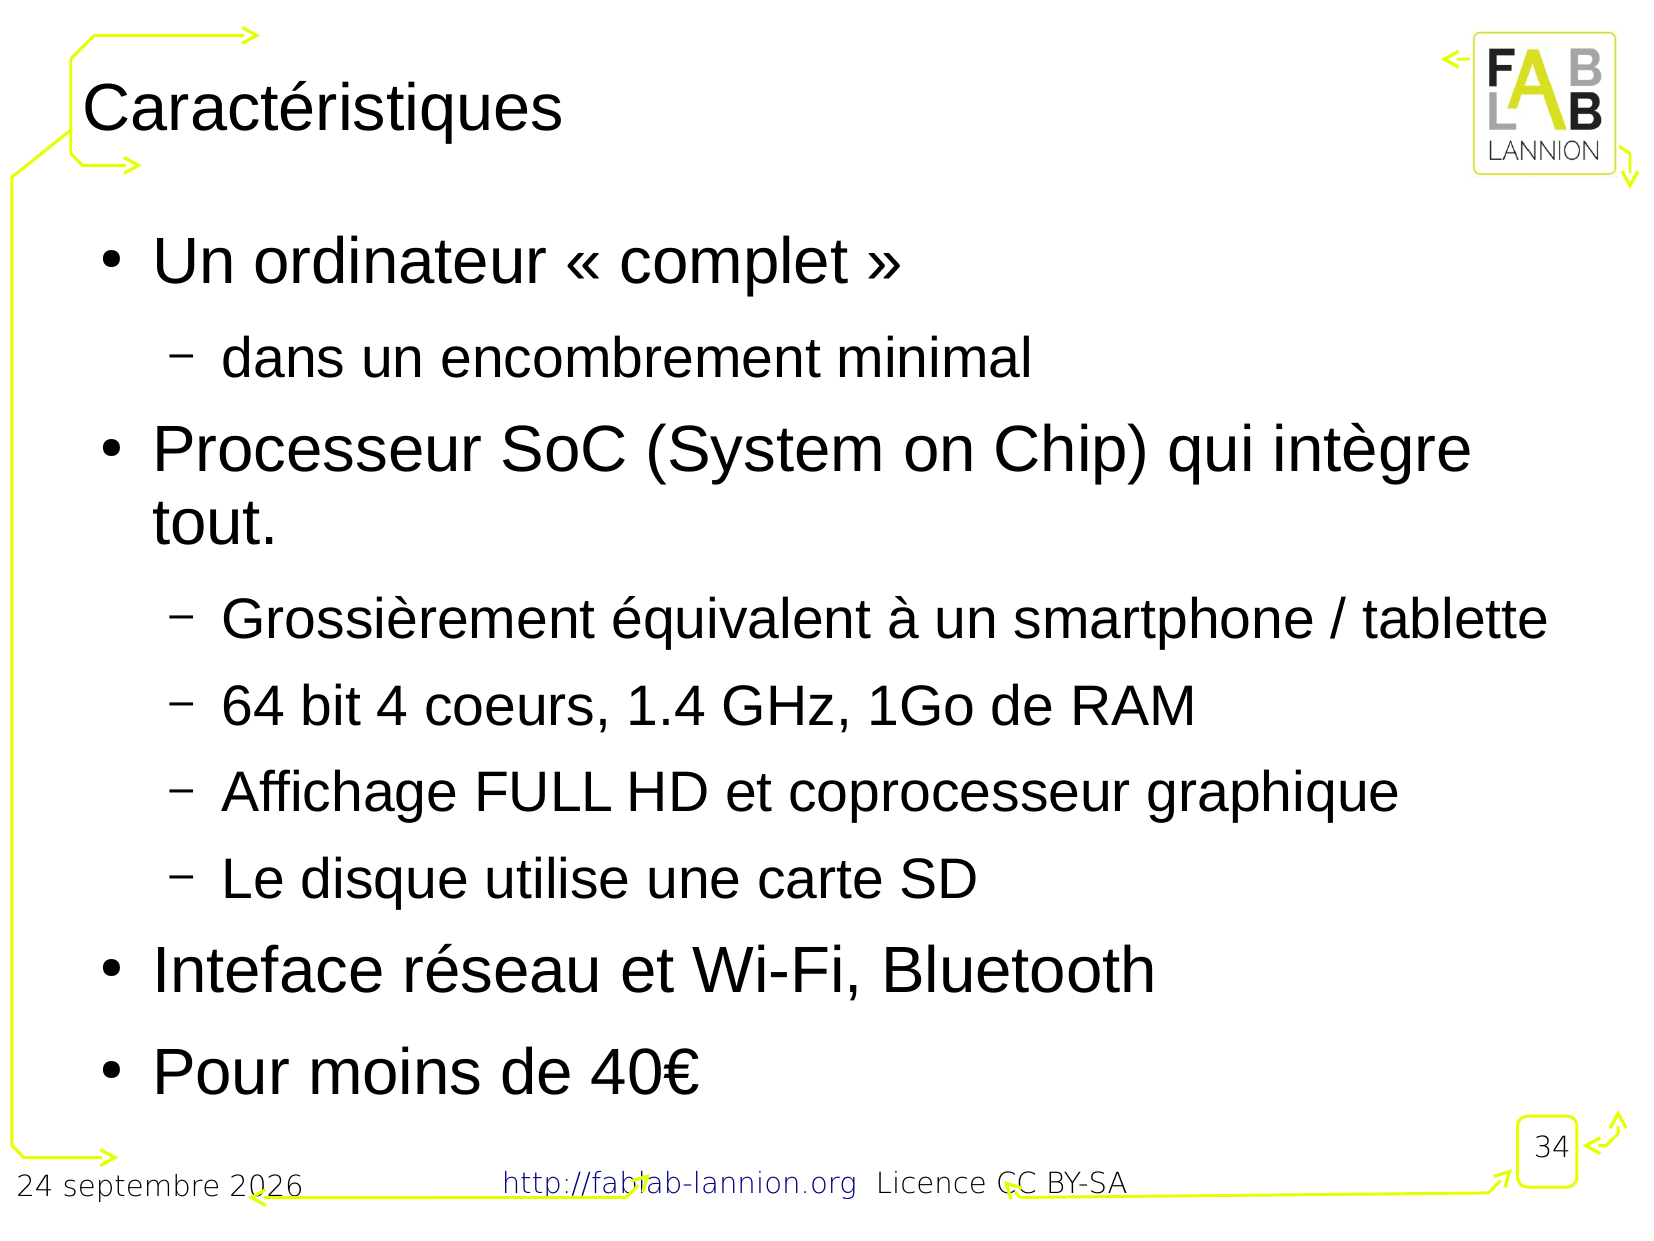

# Caractéristiques
Un ordinateur « complet »
dans un encombrement minimal
Processeur SoC (System on Chip) qui intègre tout.
Grossièrement équivalent à un smartphone / tablette
64 bit 4 coeurs, 1.4 GHz, 1Go de RAM
Affichage FULL HD et coprocesseur graphique
Le disque utilise une carte SD
Inteface réseau et Wi-Fi, Bluetooth
Pour moins de 40€
34